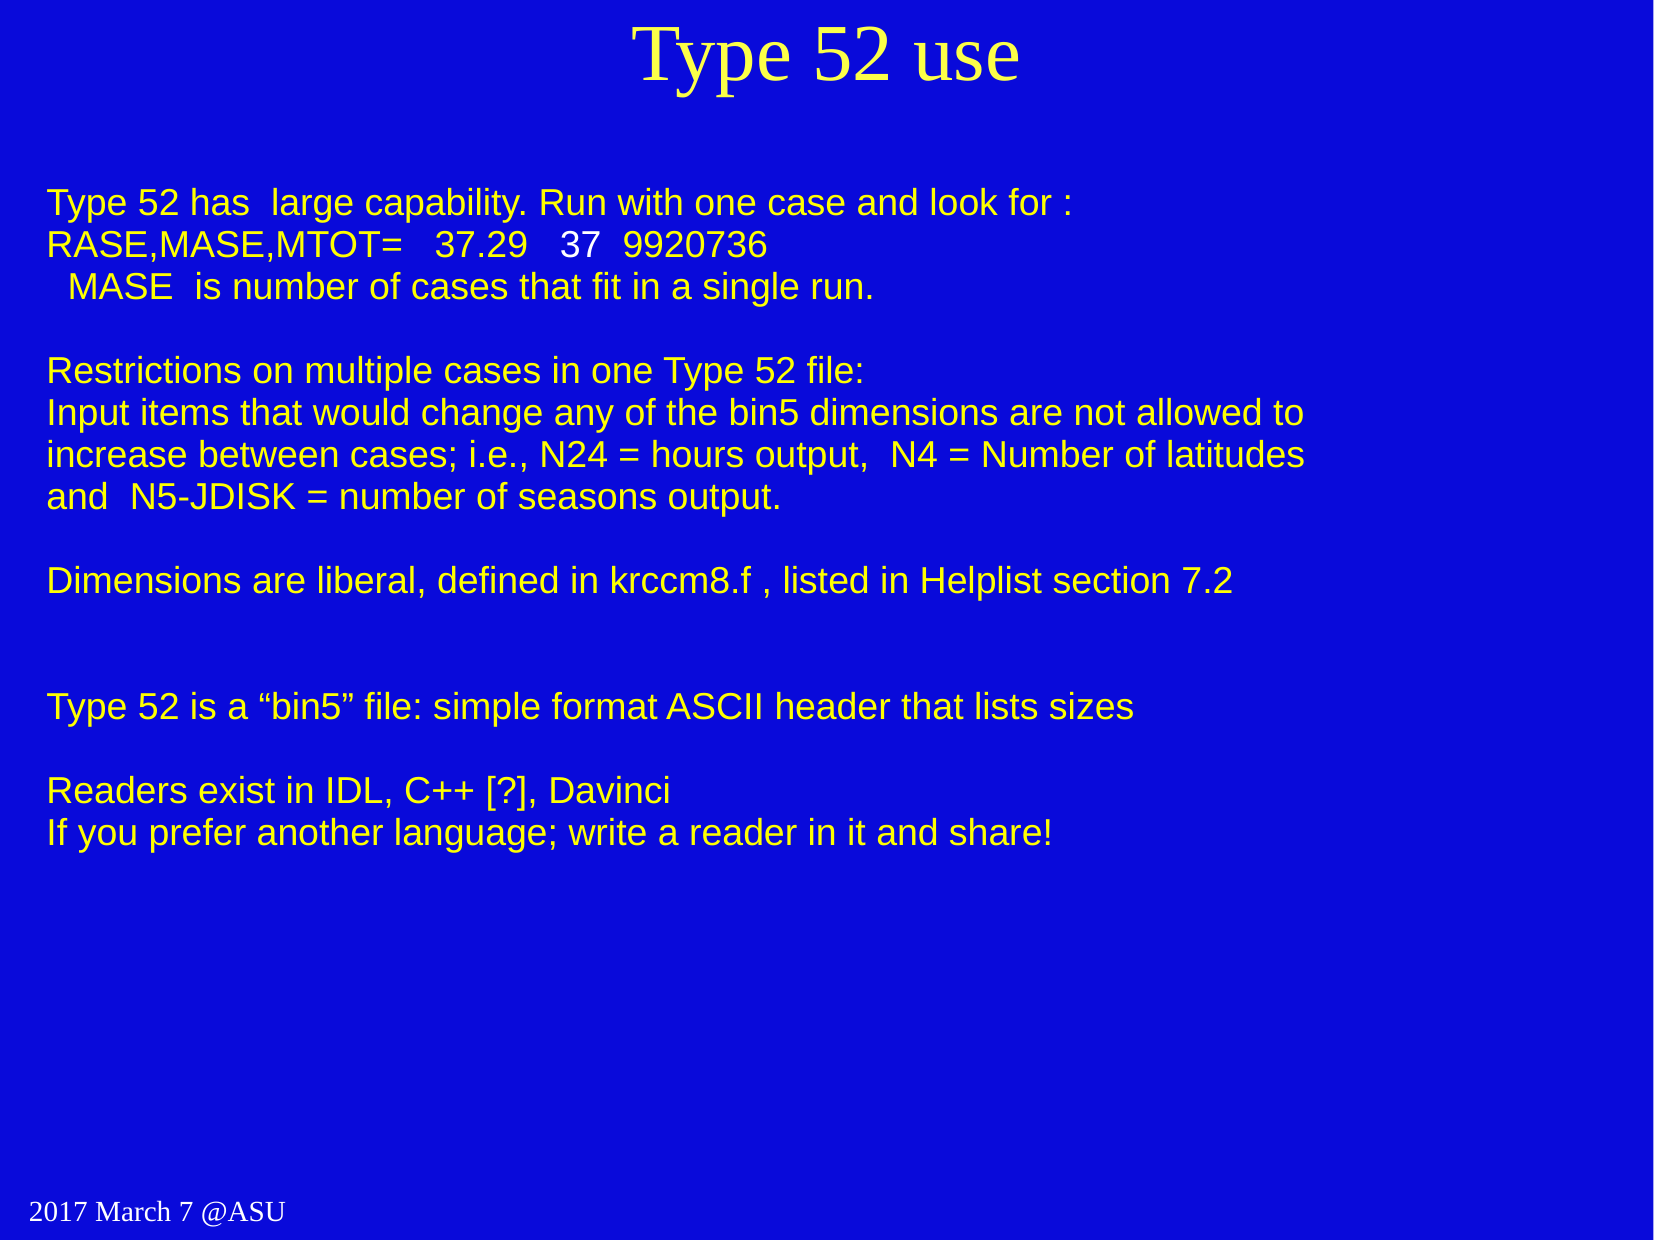

# Type 52 use
Type 52 has large capability. Run with one case and look for :
RASE,MASE,MTOT= 37.29 37 9920736
 MASE is number of cases that fit in a single run.
Restrictions on multiple cases in one Type 52 file:
Input items that would change any of the bin5 dimensions are not allowed to
increase between cases; i.e., N24 = hours output, N4 = Number of latitudes
and N5-JDISK = number of seasons output.
Dimensions are liberal, defined in krccm8.f , listed in Helplist section 7.2
Type 52 is a “bin5” file: simple format ASCII header that lists sizes
Readers exist in IDL, C++ [?], Davinci
If you prefer another language; write a reader in it and share!